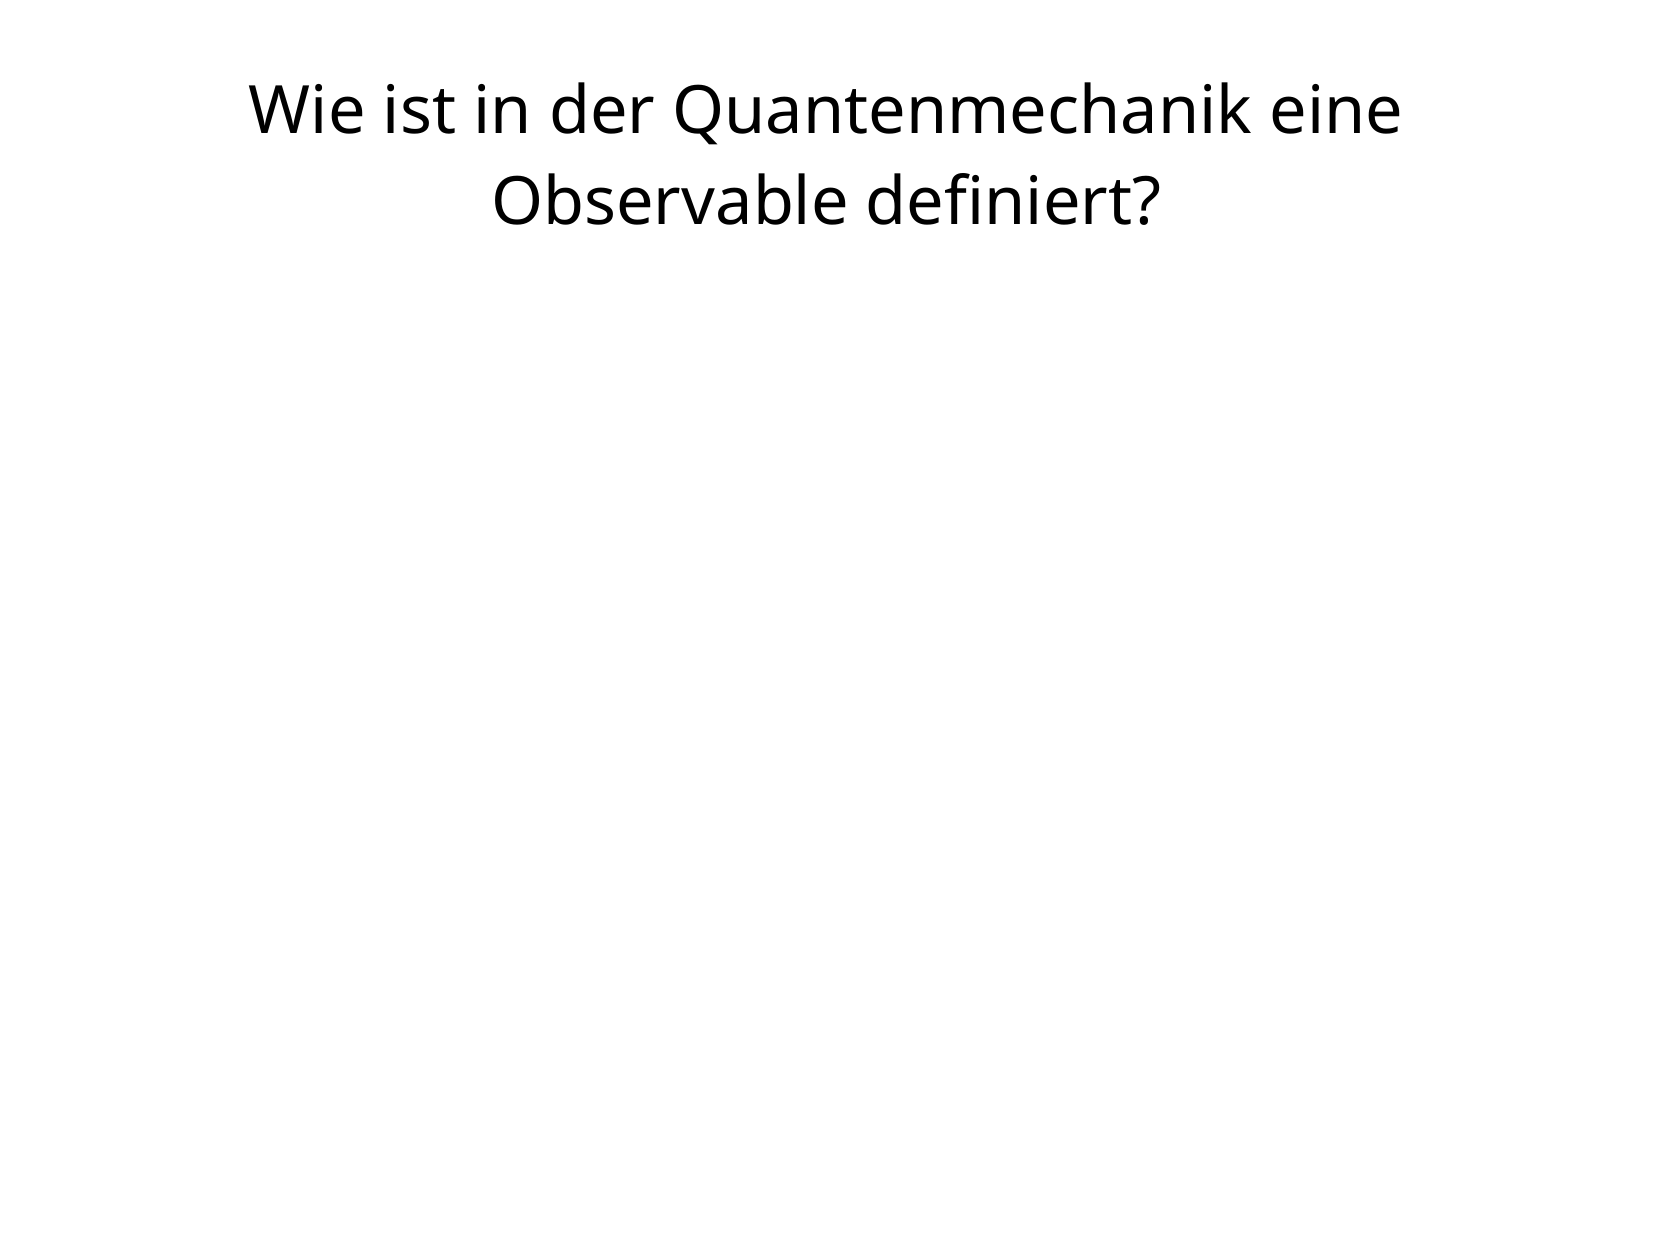

# Wie ist in der Quantenmechanik eine Observable definiert?